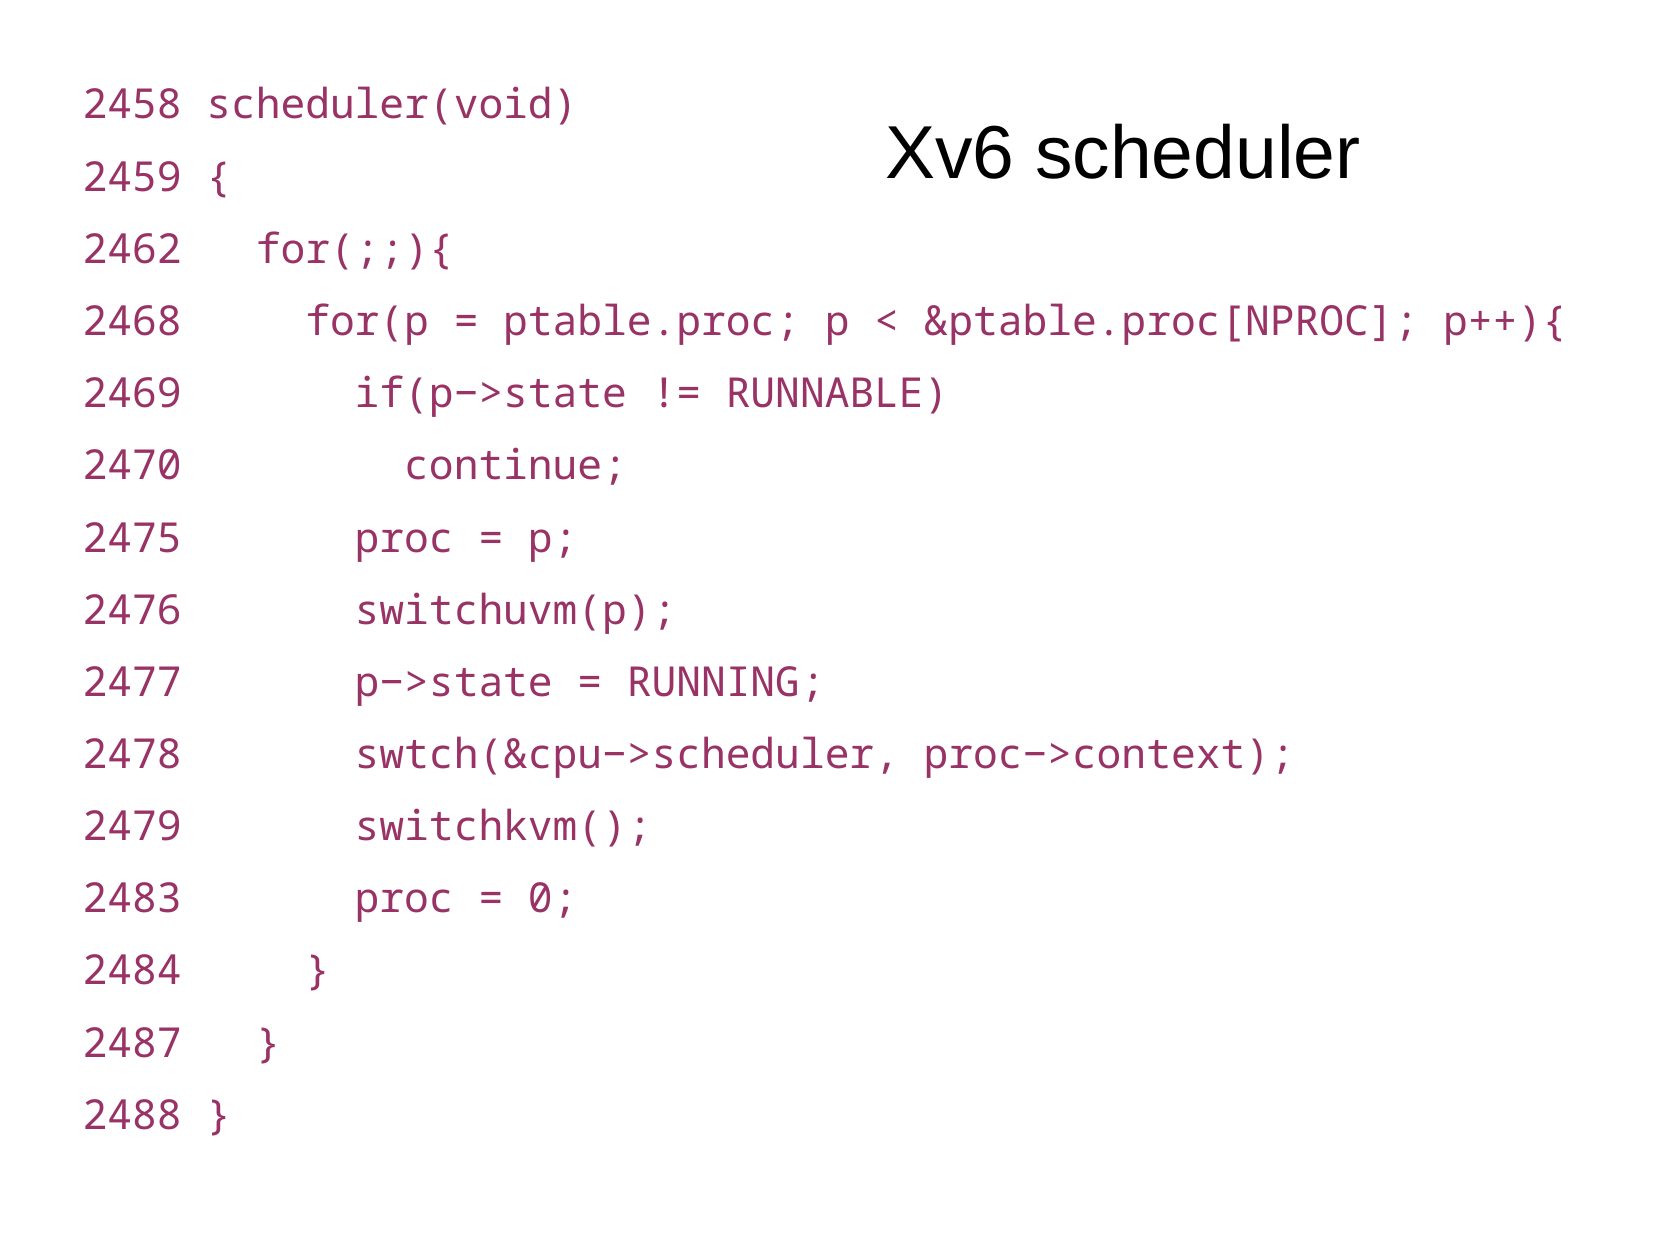

Xv6 scheduler
# 2458 scheduler(void)
2459 {
2462 for(;;){
2468 for(p = ptable.proc; p < &ptable.proc[NPROC]; p++){
2469 if(p−>state != RUNNABLE)
2470 continue;
2475 proc = p;
2476 switchuvm(p);
2477 p−>state = RUNNING;
2478 swtch(&cpu−>scheduler, proc−>context);
2479 switchkvm();
2483 proc = 0;
2484 }
2487 }
2488 }